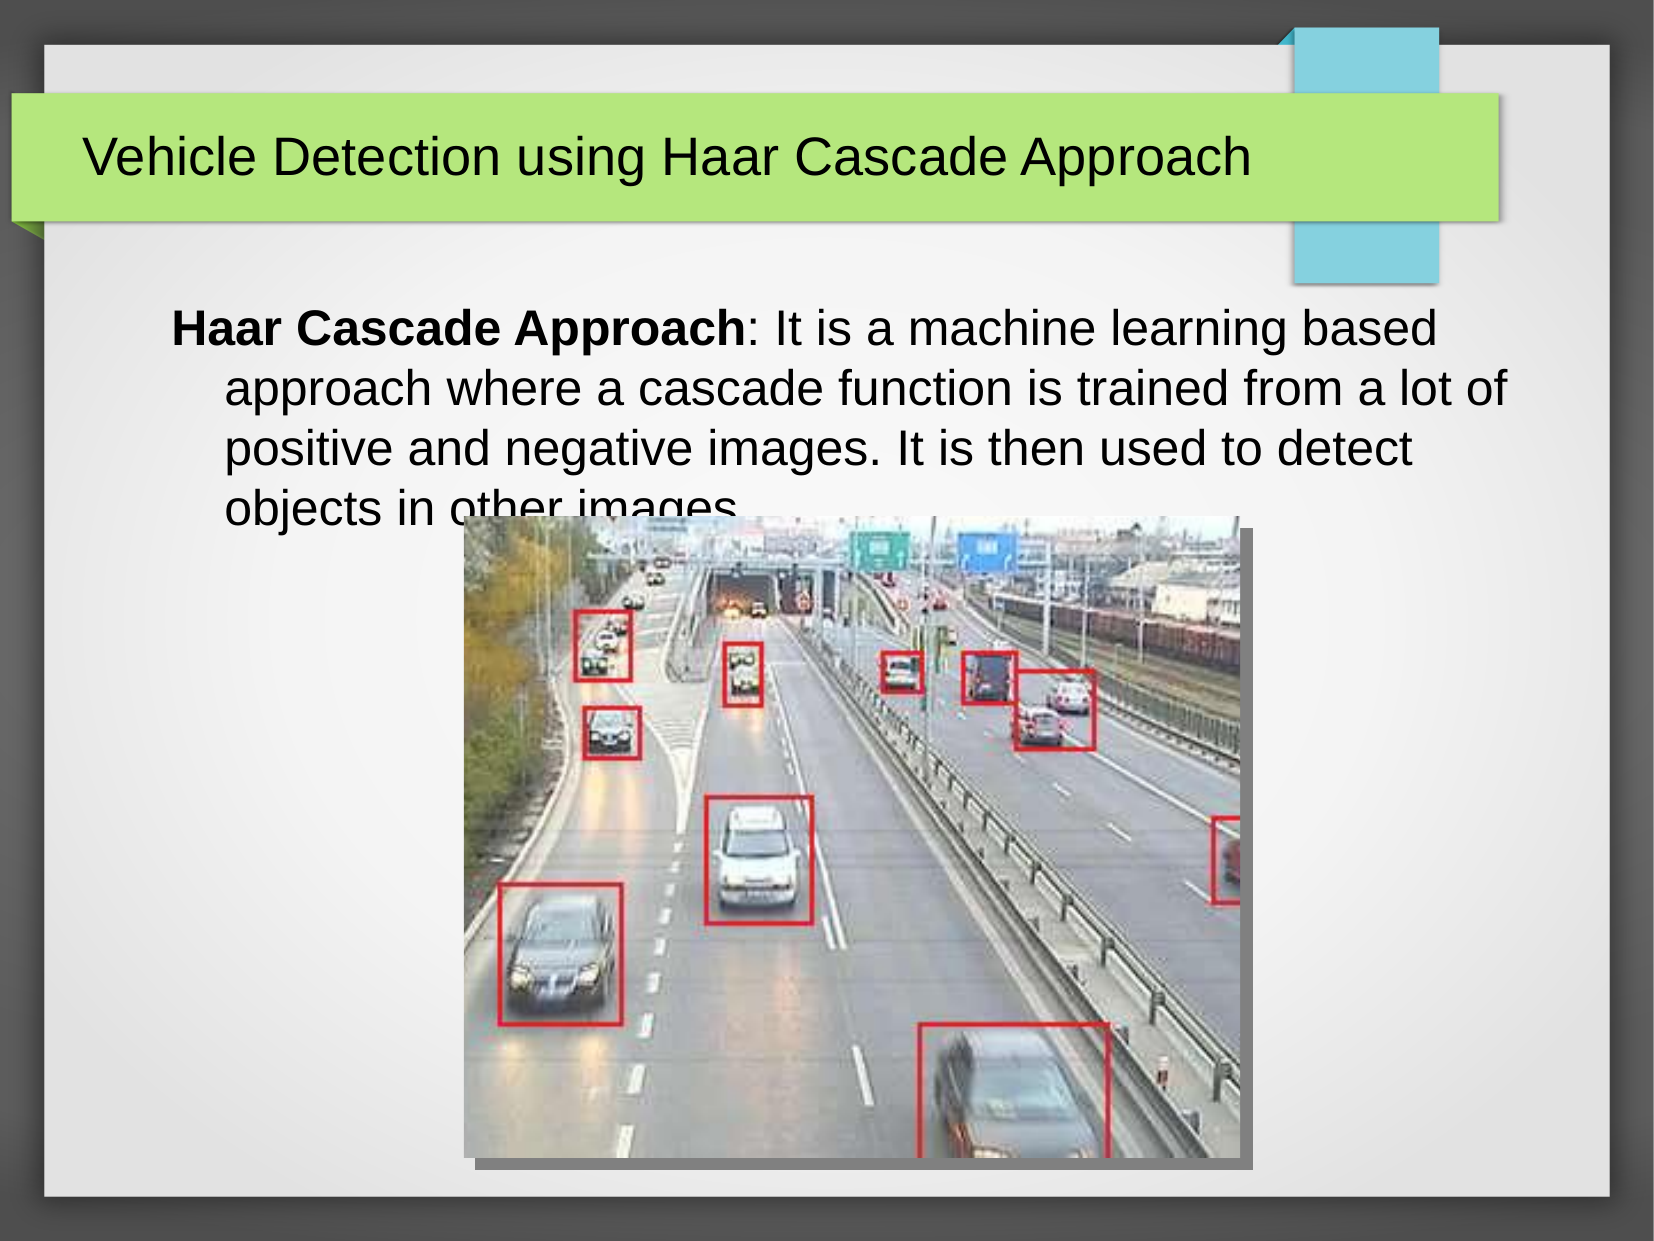

# Vehicle Detection using Haar Cascade Approach
Haar Cascade Approach: It is a machine learning based approach where a cascade function is trained from a lot of positive and negative images. It is then used to detect objects in other images.